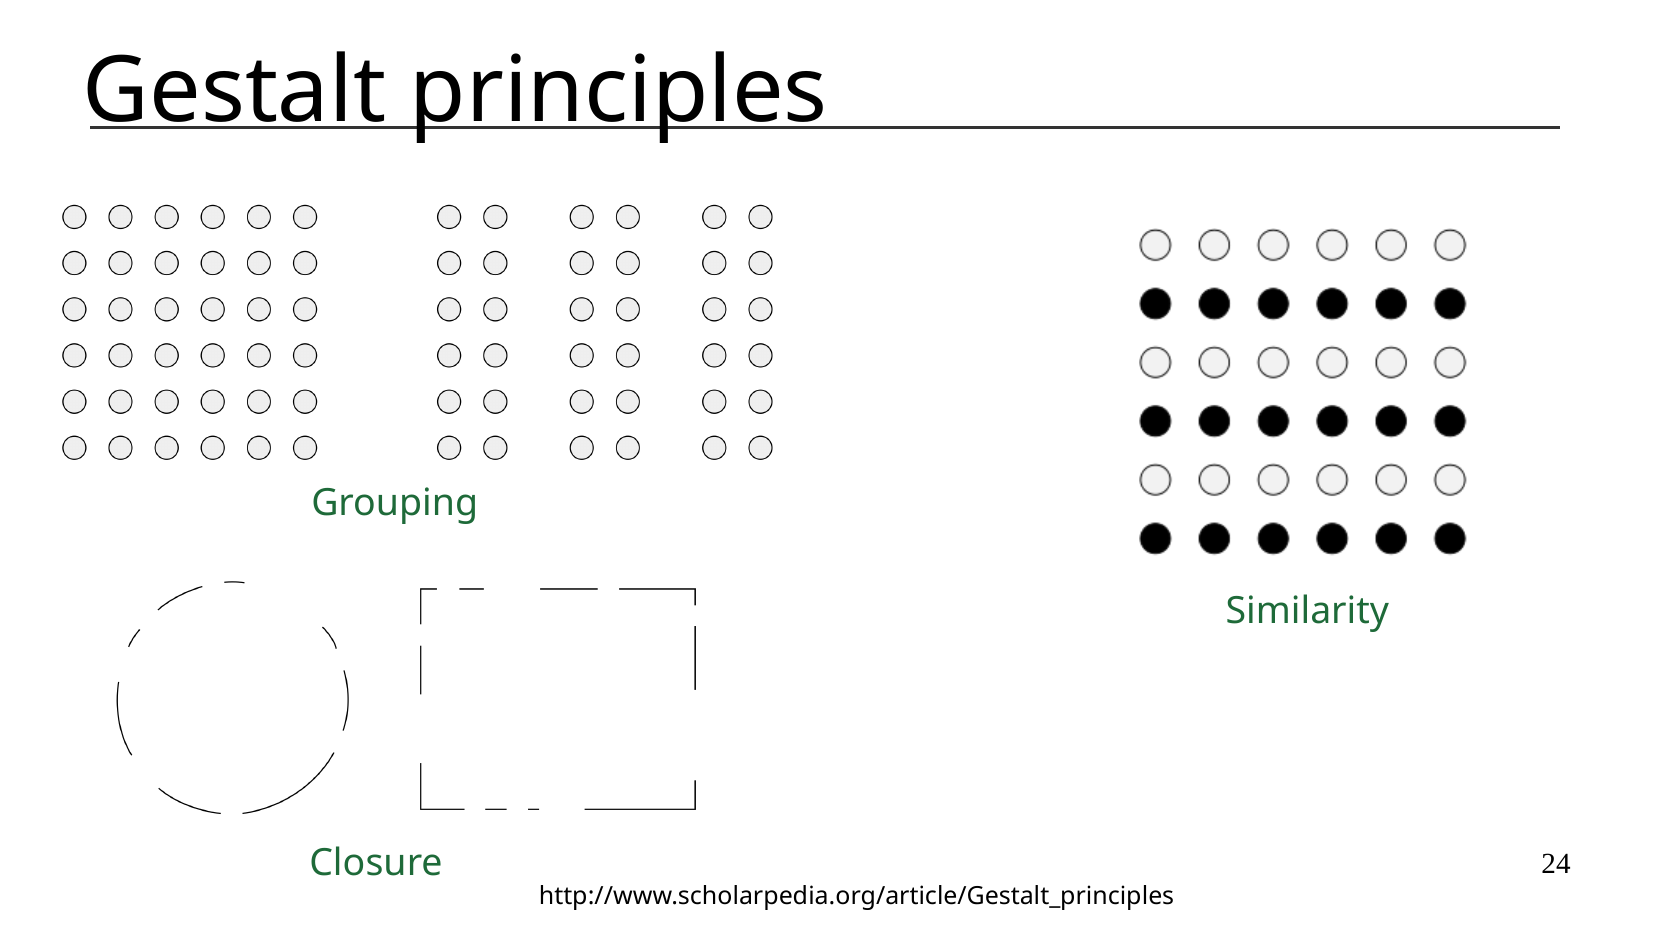

# Gestalt principles
Grouping
Similarity
Closure
24
http://www.scholarpedia.org/article/Gestalt_principles